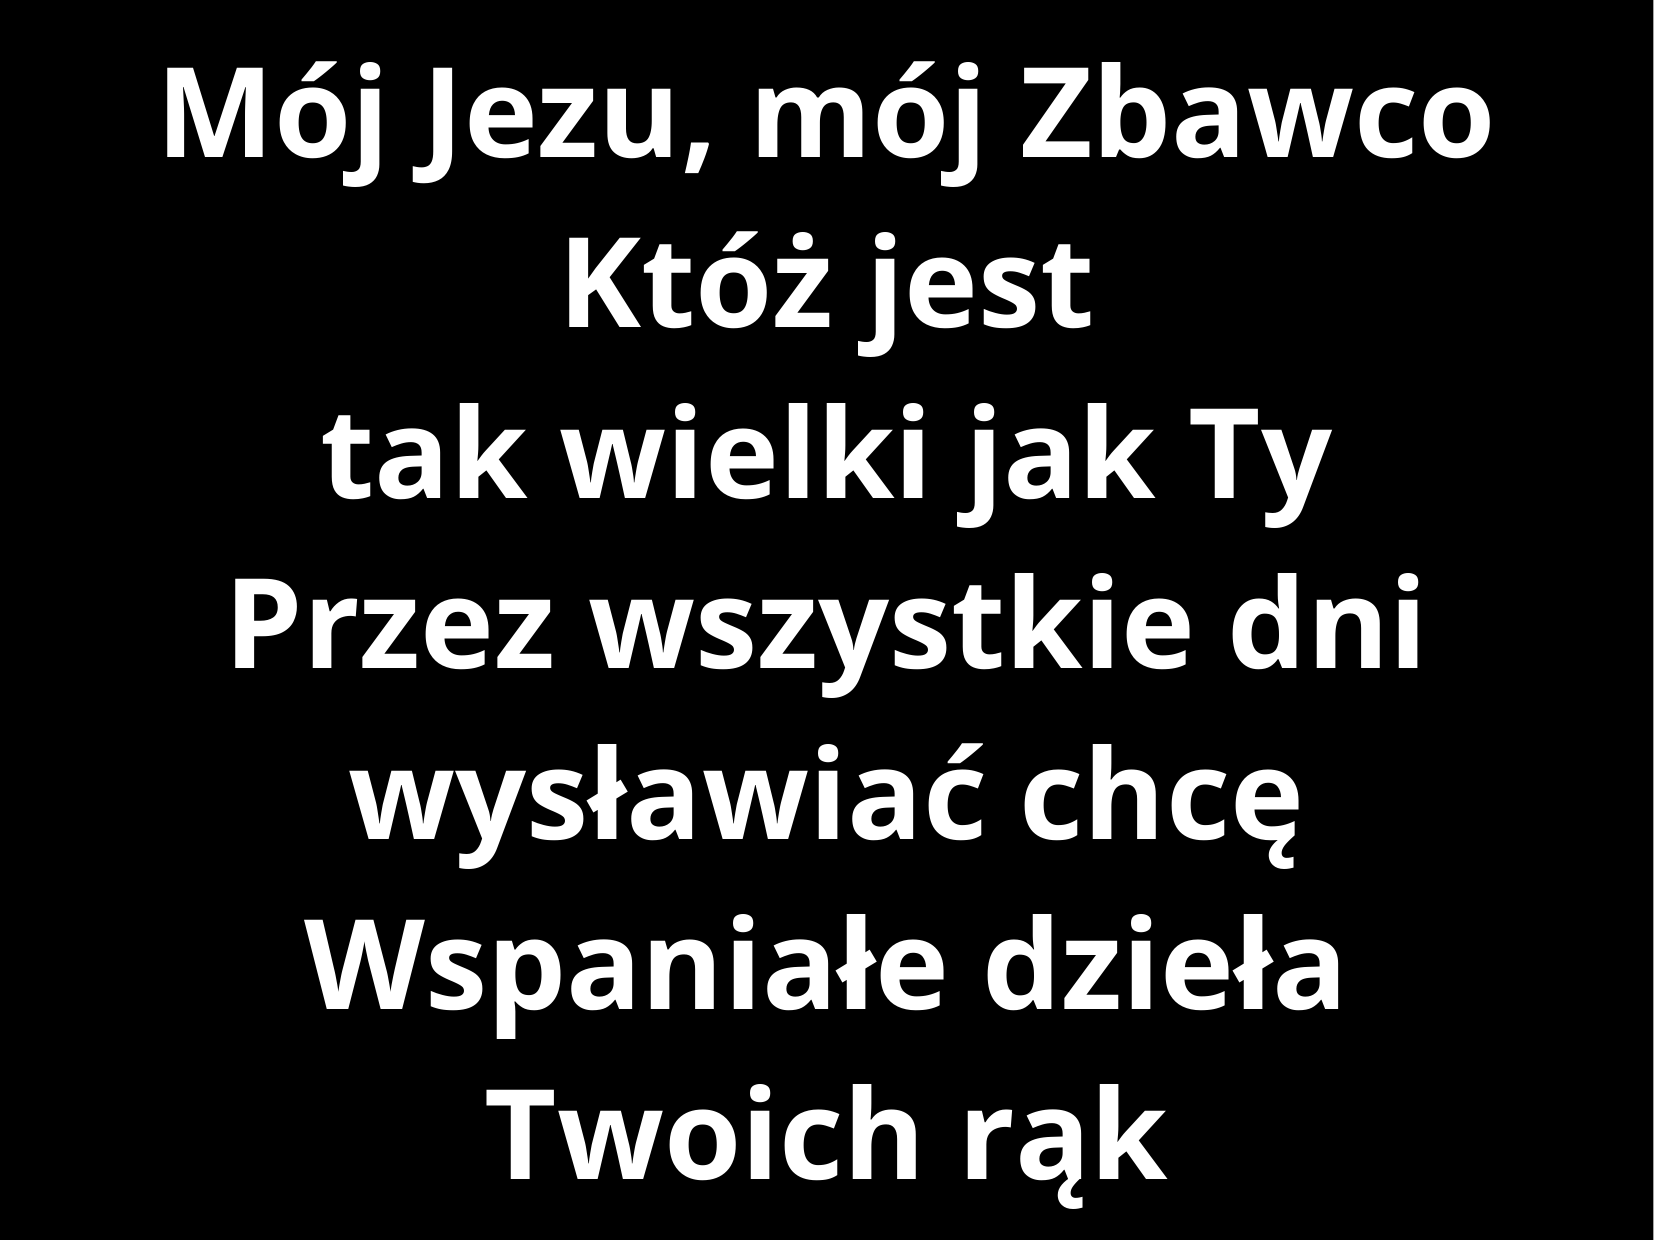

# Mój Jezu, mój Zbawco
Któż jest
tak wielki jak Ty
Przez wszystkie dni
wysławiać chcę
Wspaniałe dzieła
Twoich rąk